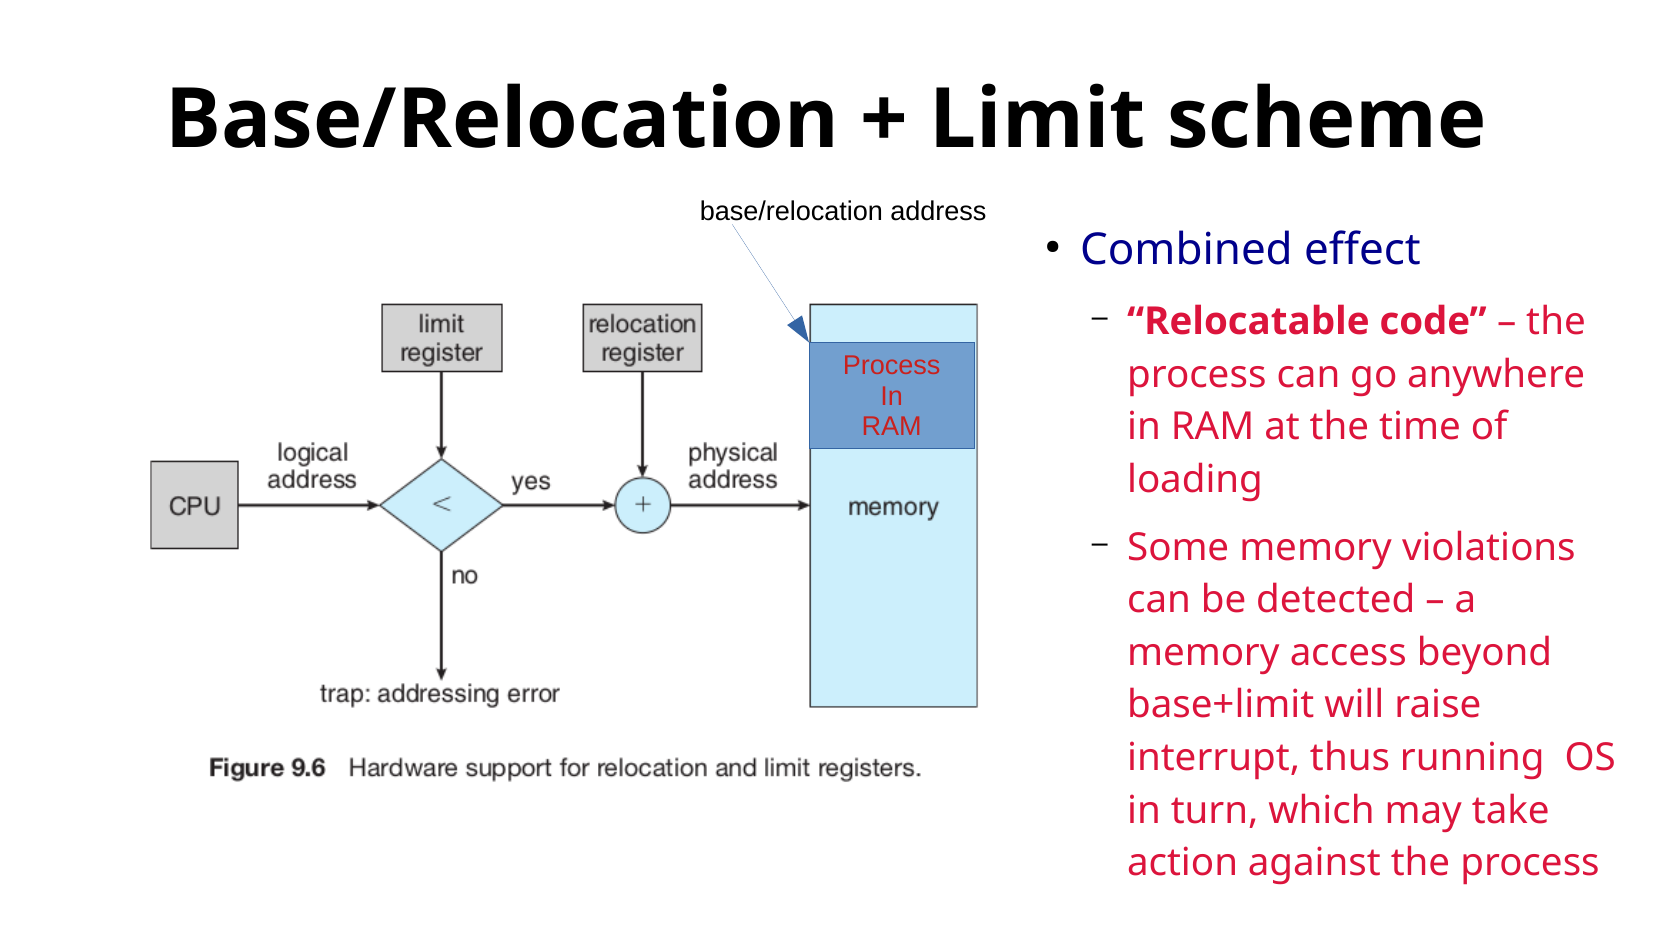

# Base/Relocation + Limit scheme
base/relocation address
Combined effect
“Relocatable code” – the process can go anywhere in RAM at the time of loading
Some memory violations can be detected – a memory access beyond base+limit will raise interrupt, thus running OS in turn, which may take action against the process
Process
In
RAM